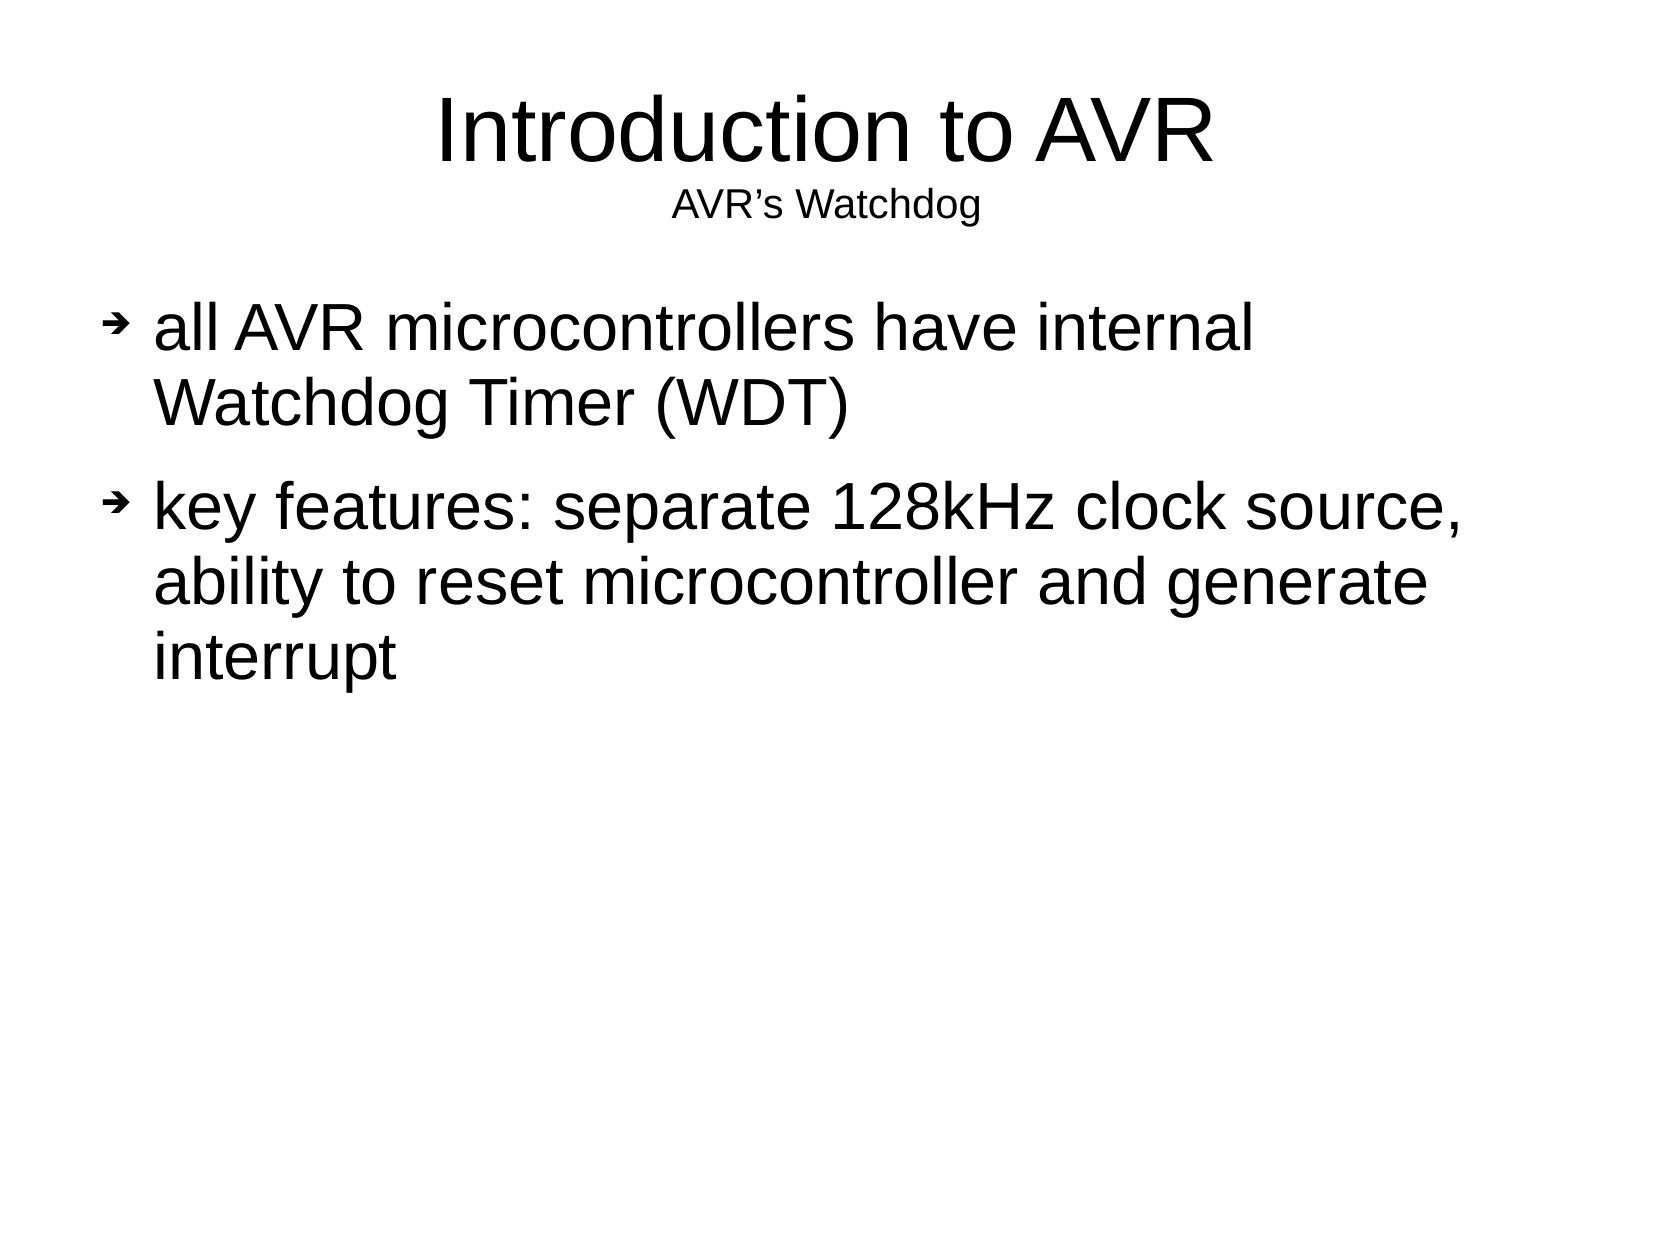

# Introduction to AVR AVR’s Watchdog
all AVR microcontrollers have internal Watchdog Timer (WDT)
key features: separate 128kHz clock source, ability to reset microcontroller and generate interrupt